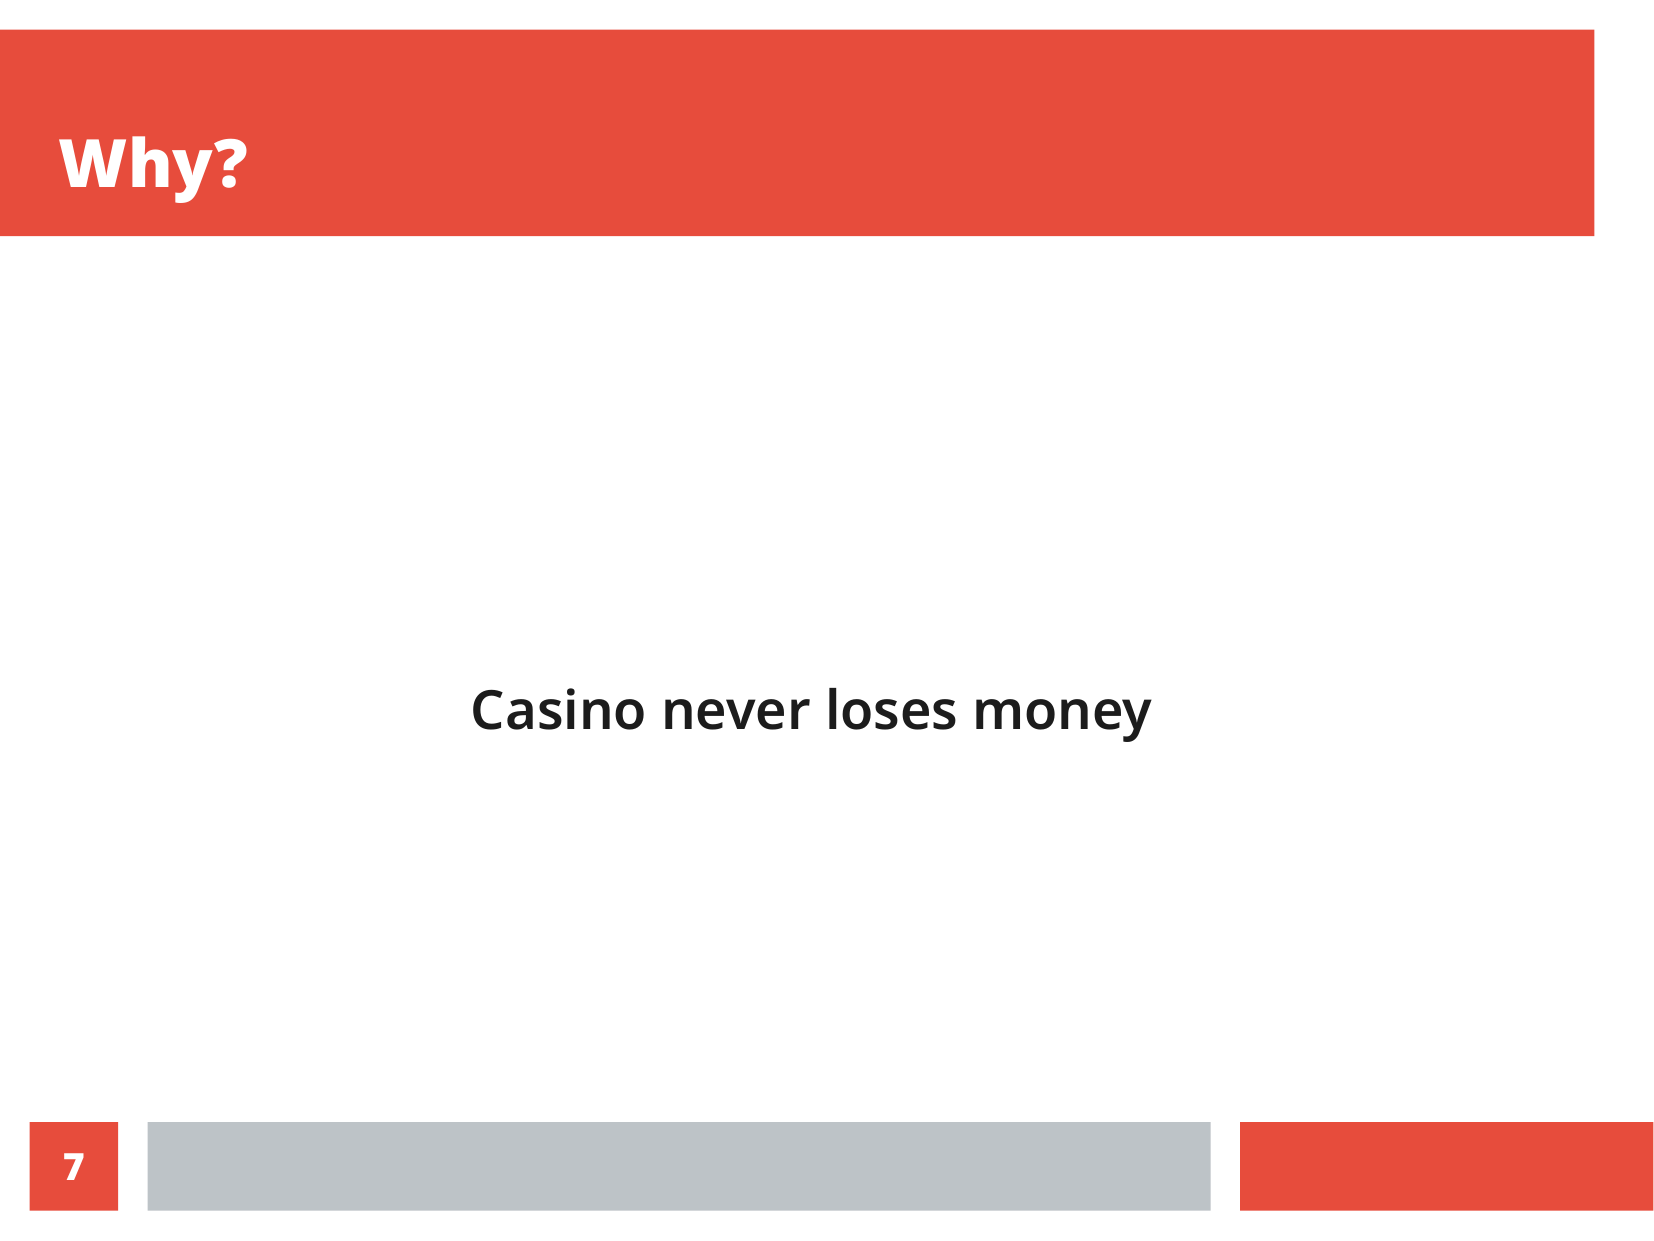

# Why?
Casino never loses money
7